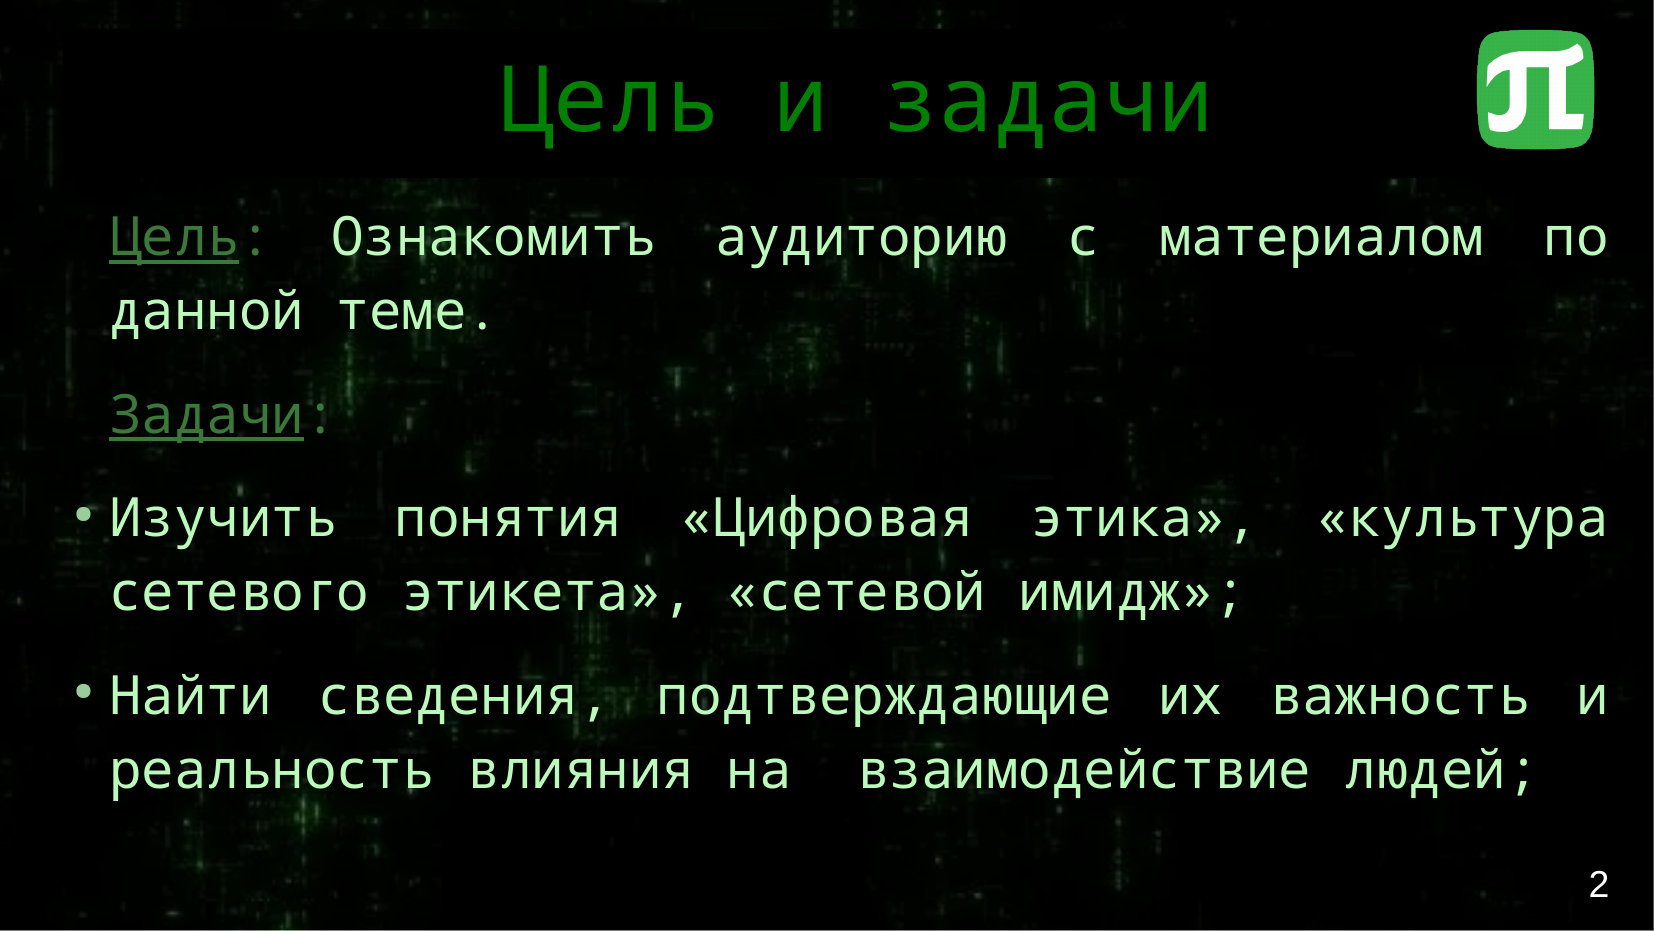

# Цель и задачи
Цель: Ознакомить аудиторию с материалом по данной теме.
Задачи:
Изучить понятия «Цифровая этика», «культура сетевого этикета», «сетевой имидж»;
Найти сведения, подтверждающие их важность и реальность влияния на взаимодействие людей;
2